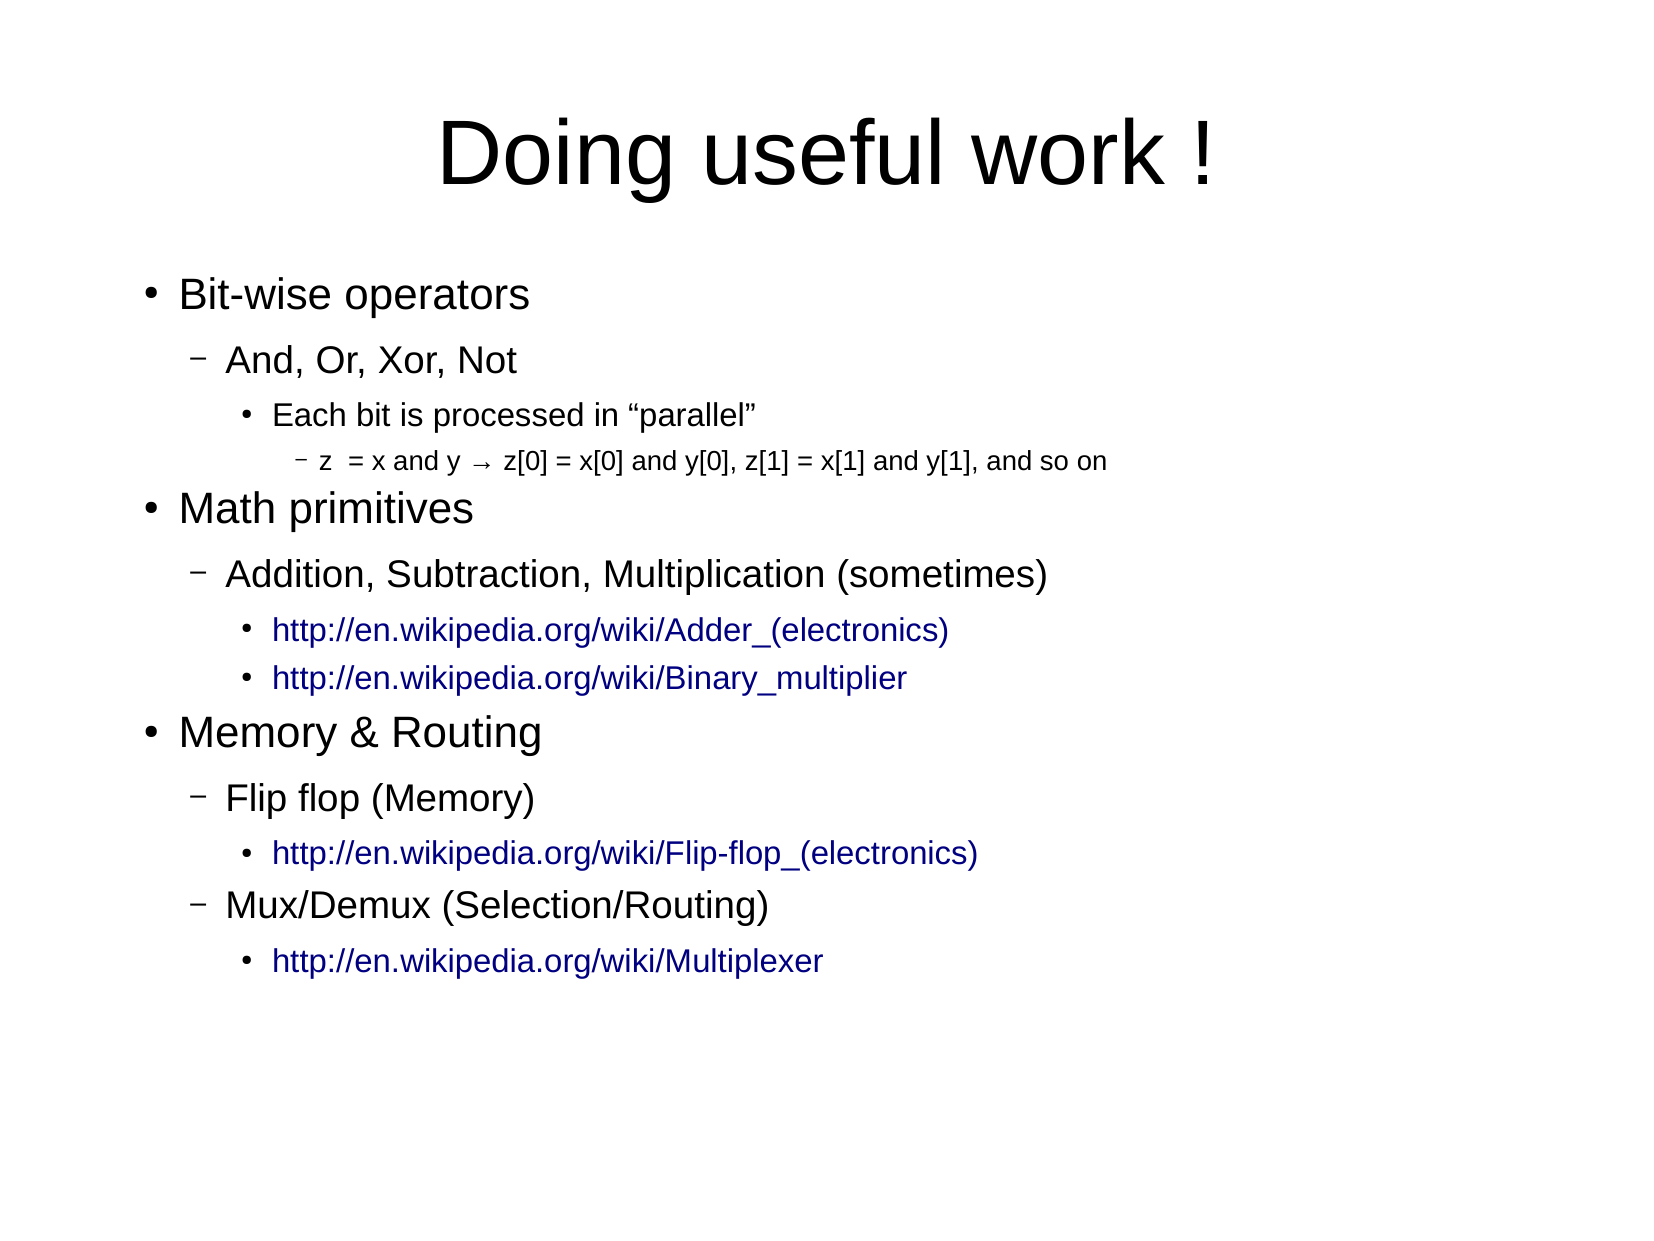

# Doing useful work !
Bit-wise operators
And, Or, Xor, Not
Each bit is processed in “parallel”
z = x and y → z[0] = x[0] and y[0], z[1] = x[1] and y[1], and so on
Math primitives
Addition, Subtraction, Multiplication (sometimes)
http://en.wikipedia.org/wiki/Adder_(electronics)
http://en.wikipedia.org/wiki/Binary_multiplier
Memory & Routing
Flip flop (Memory)
http://en.wikipedia.org/wiki/Flip-flop_(electronics)
Mux/Demux (Selection/Routing)
http://en.wikipedia.org/wiki/Multiplexer